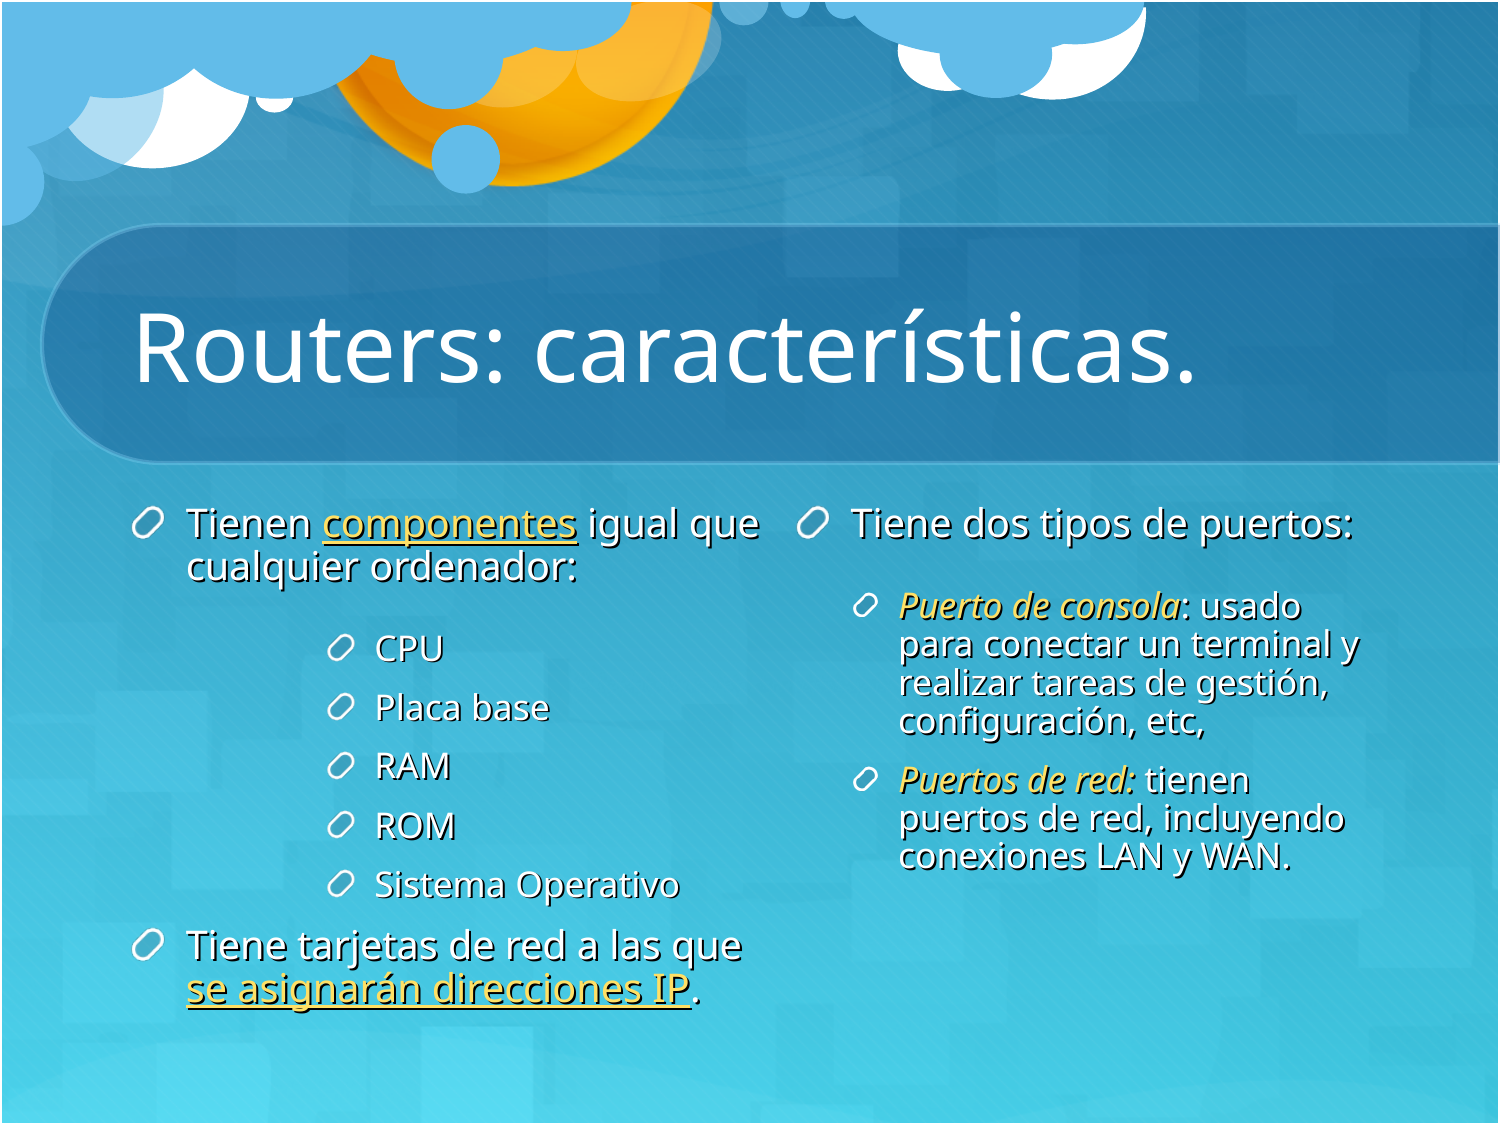

# Routers: características.
Tienen componentes igual que cualquier ordenador:
CPU
Placa base
RAM
ROM
Sistema Operativo
Tiene tarjetas de red a las que se asignarán direcciones IP.
Tiene dos tipos de puertos:
Puerto de consola: usado para conectar un terminal y realizar tareas de gestión, configuración, etc,
Puertos de red: tienen puertos de red, incluyendo conexiones LAN y WAN.